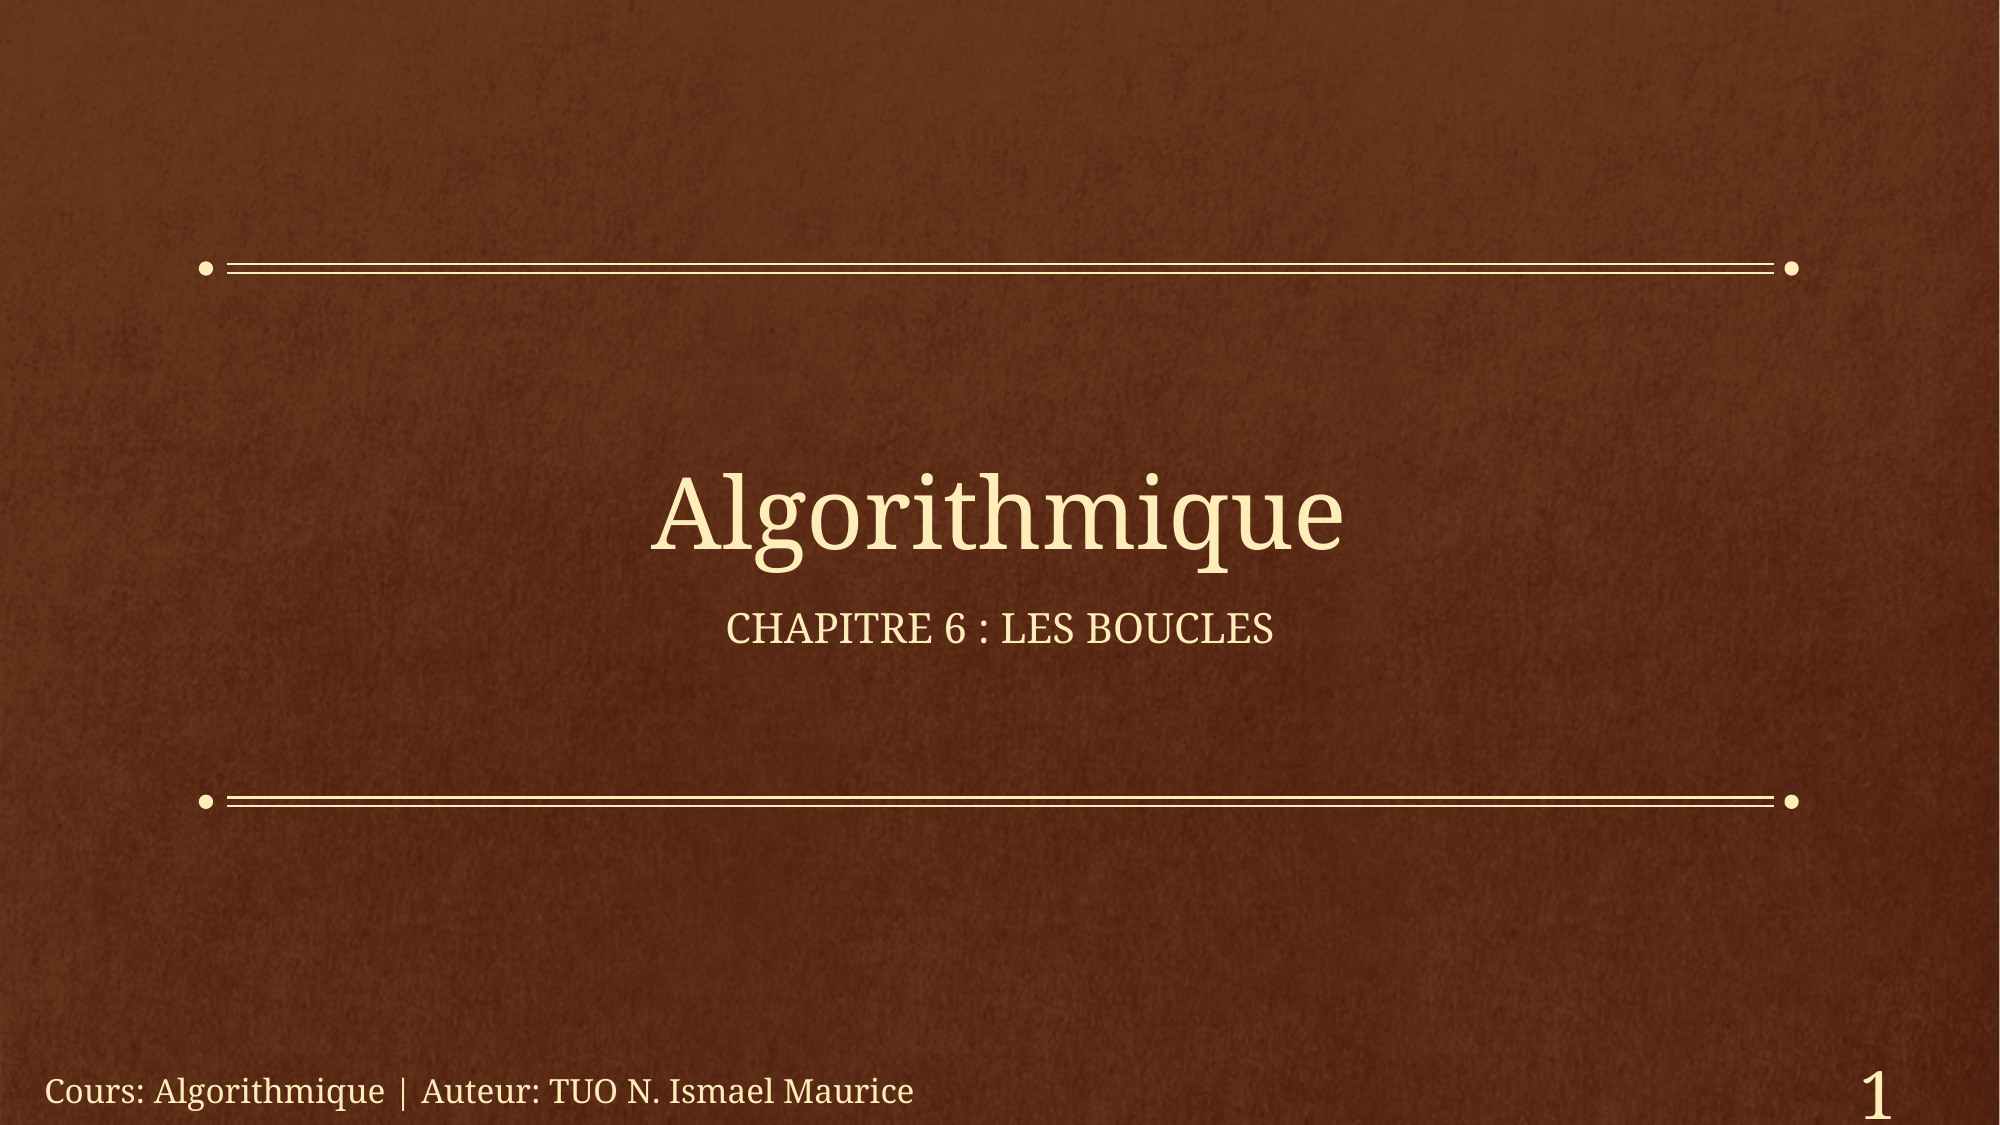

# Algorithmique
Chapitre 6 : Les BOUCLES
1
Cours: Algorithmique | Auteur: TUO N. Ismael Maurice